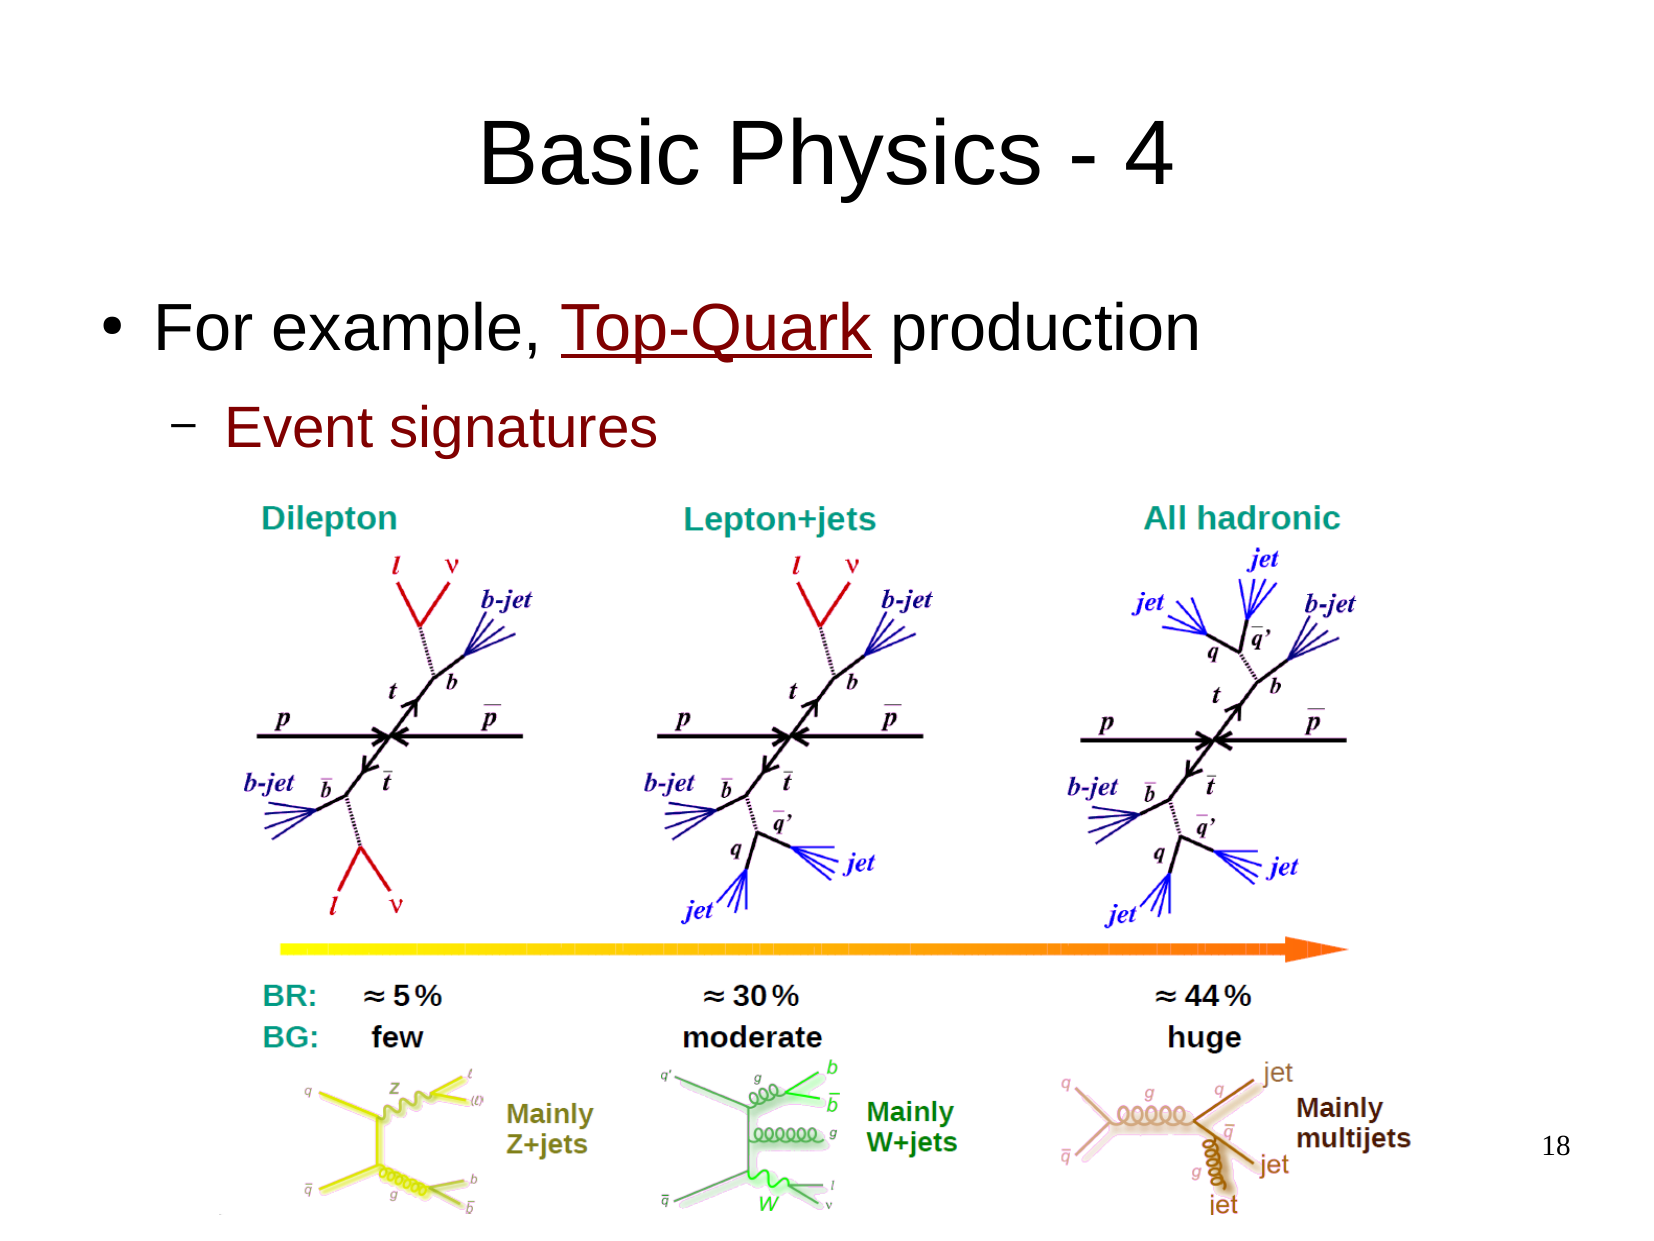

# Basic Physics - 4
For example, Top-Quark production
Event signatures
Practical Parallel Computing - Sose18
18